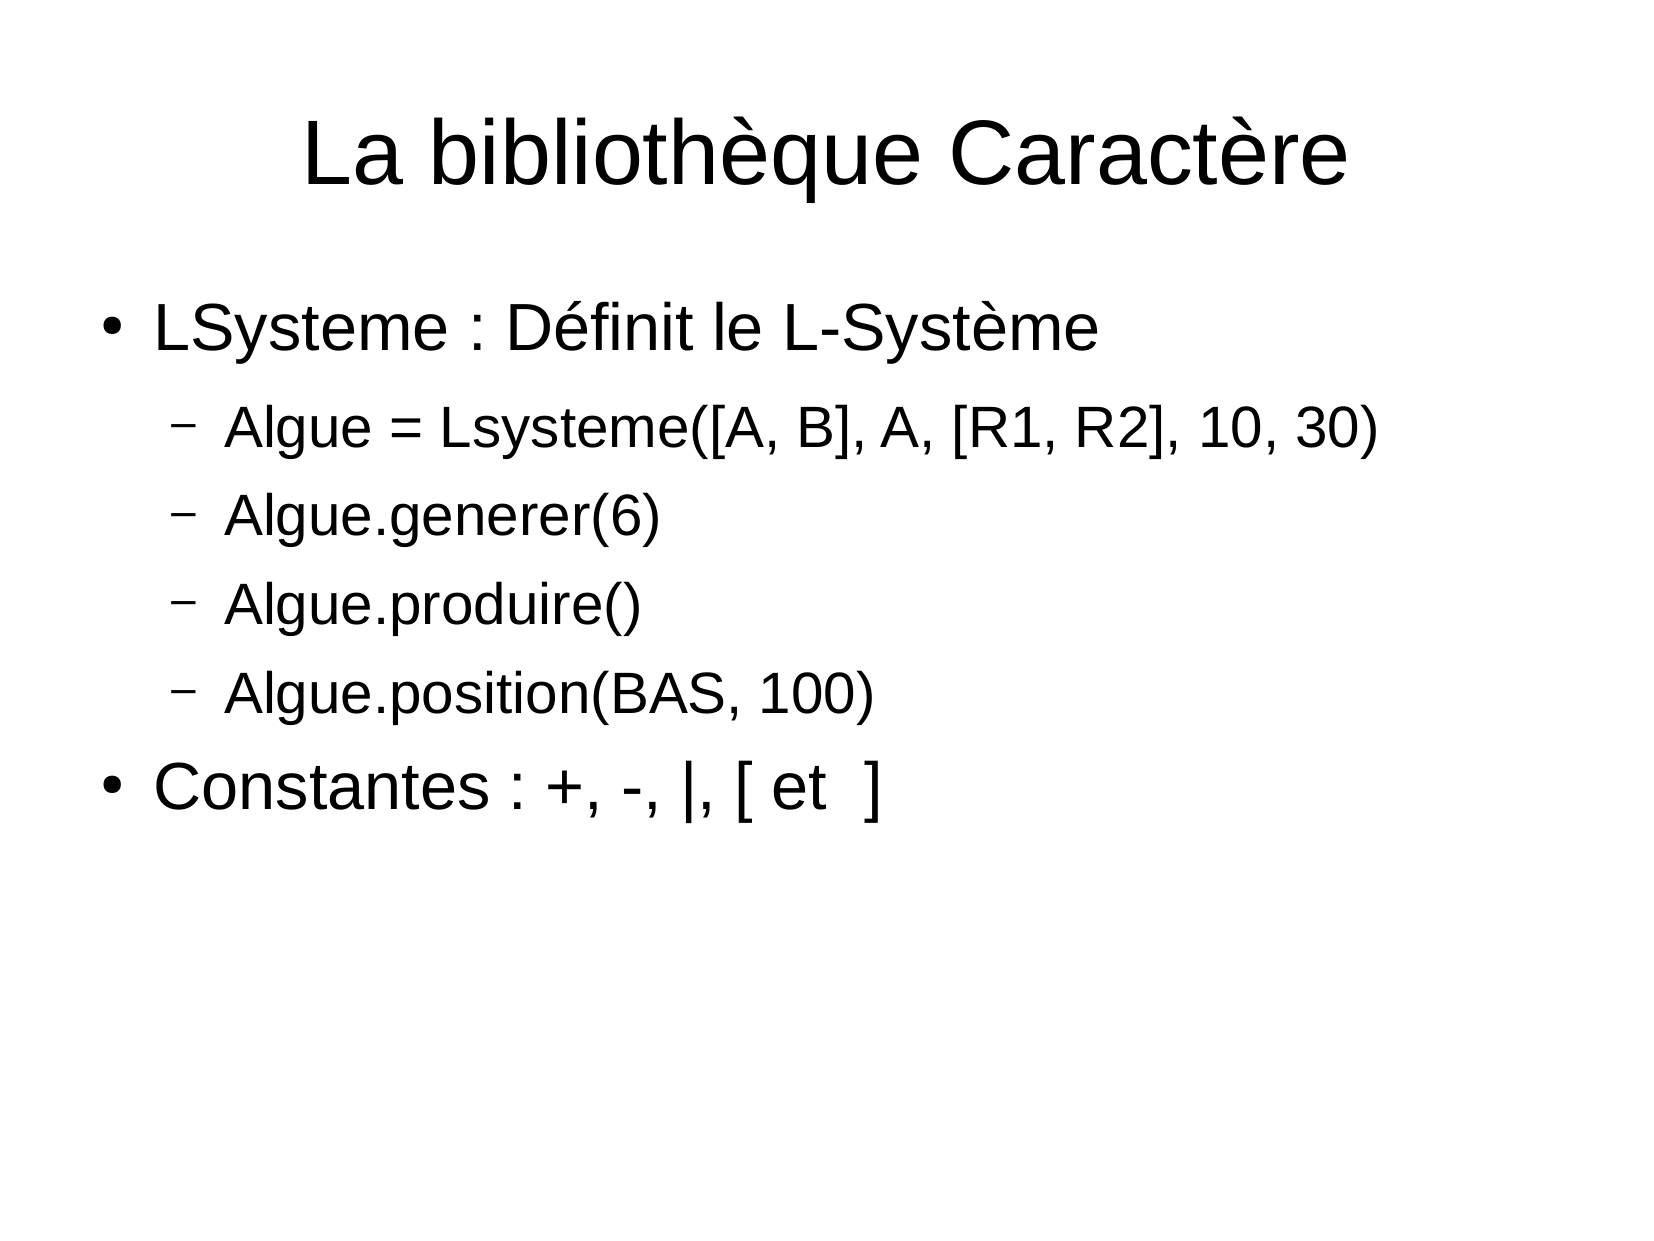

# La bibliothèque Caractère
LSysteme : Définit le L-Système
Algue = Lsysteme([A, B], A, [R1, R2], 10, 30)
Algue.generer(6)
Algue.produire()
Algue.position(BAS, 100)
Constantes : +, -, |, [ et ]